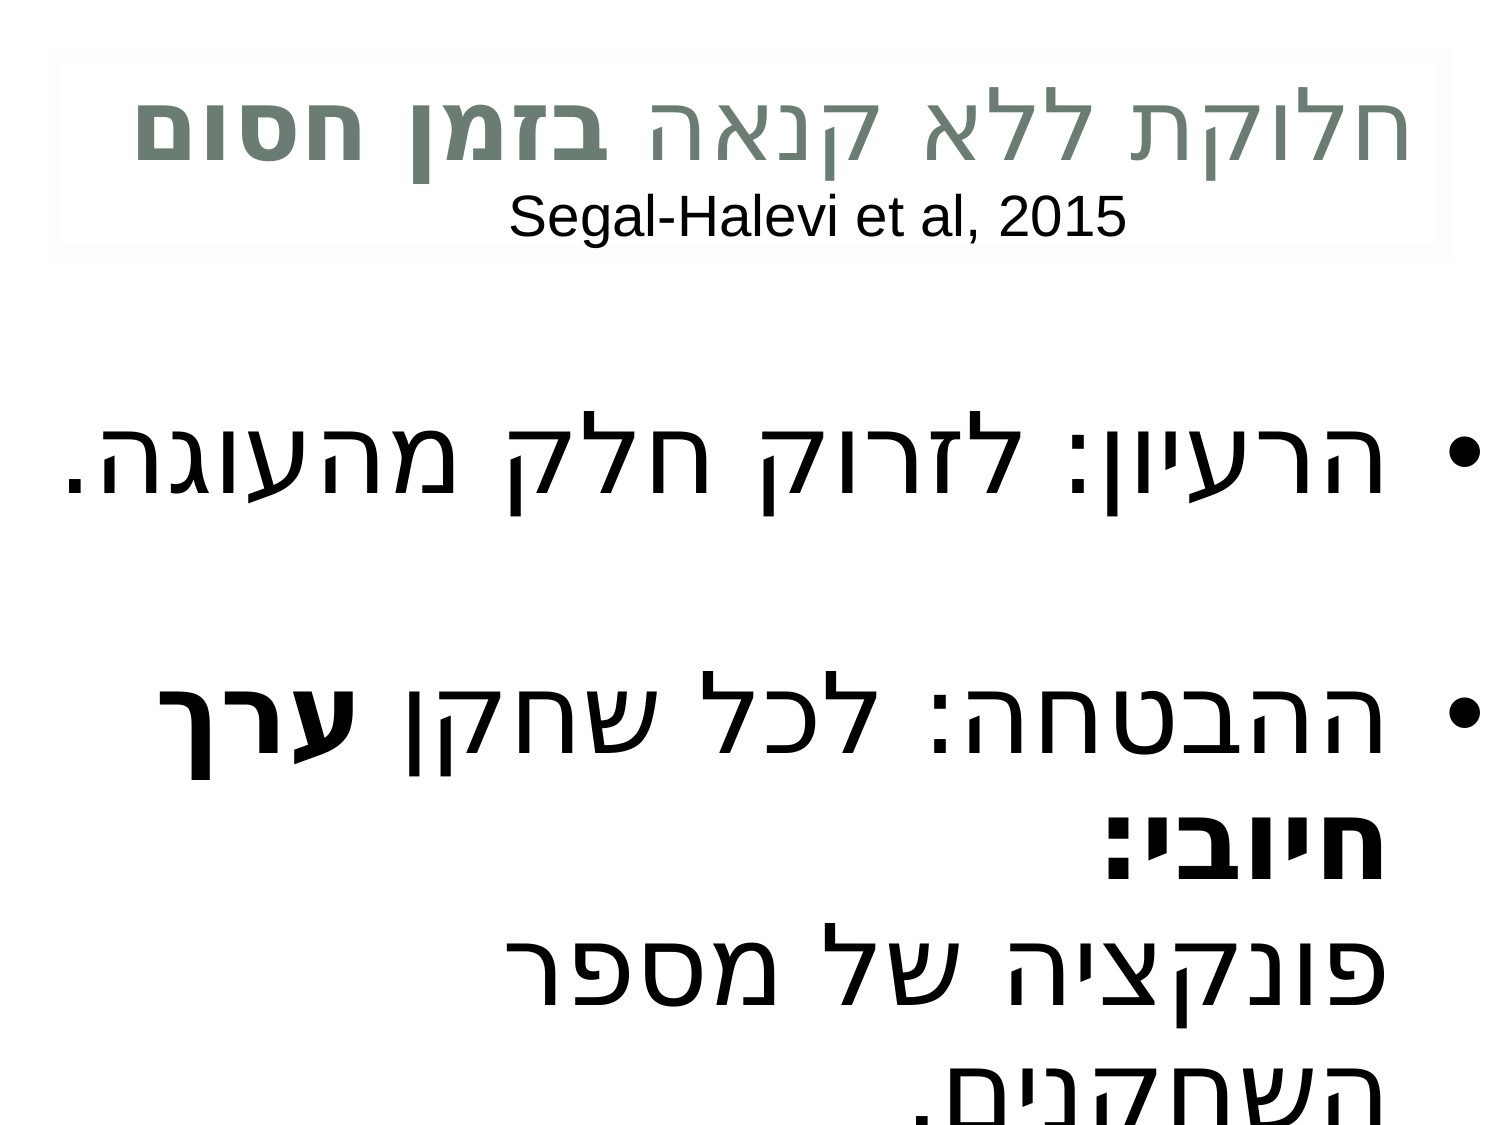

חלוקת ללא קנאה בזמן חסום
Segal-Halevi et al, 2015
הרעיון: לזרוק חלק מהעוגה.
ההבטחה: לכל שחקן ערך חיובי:
פונקציה של מספר השחקנים.